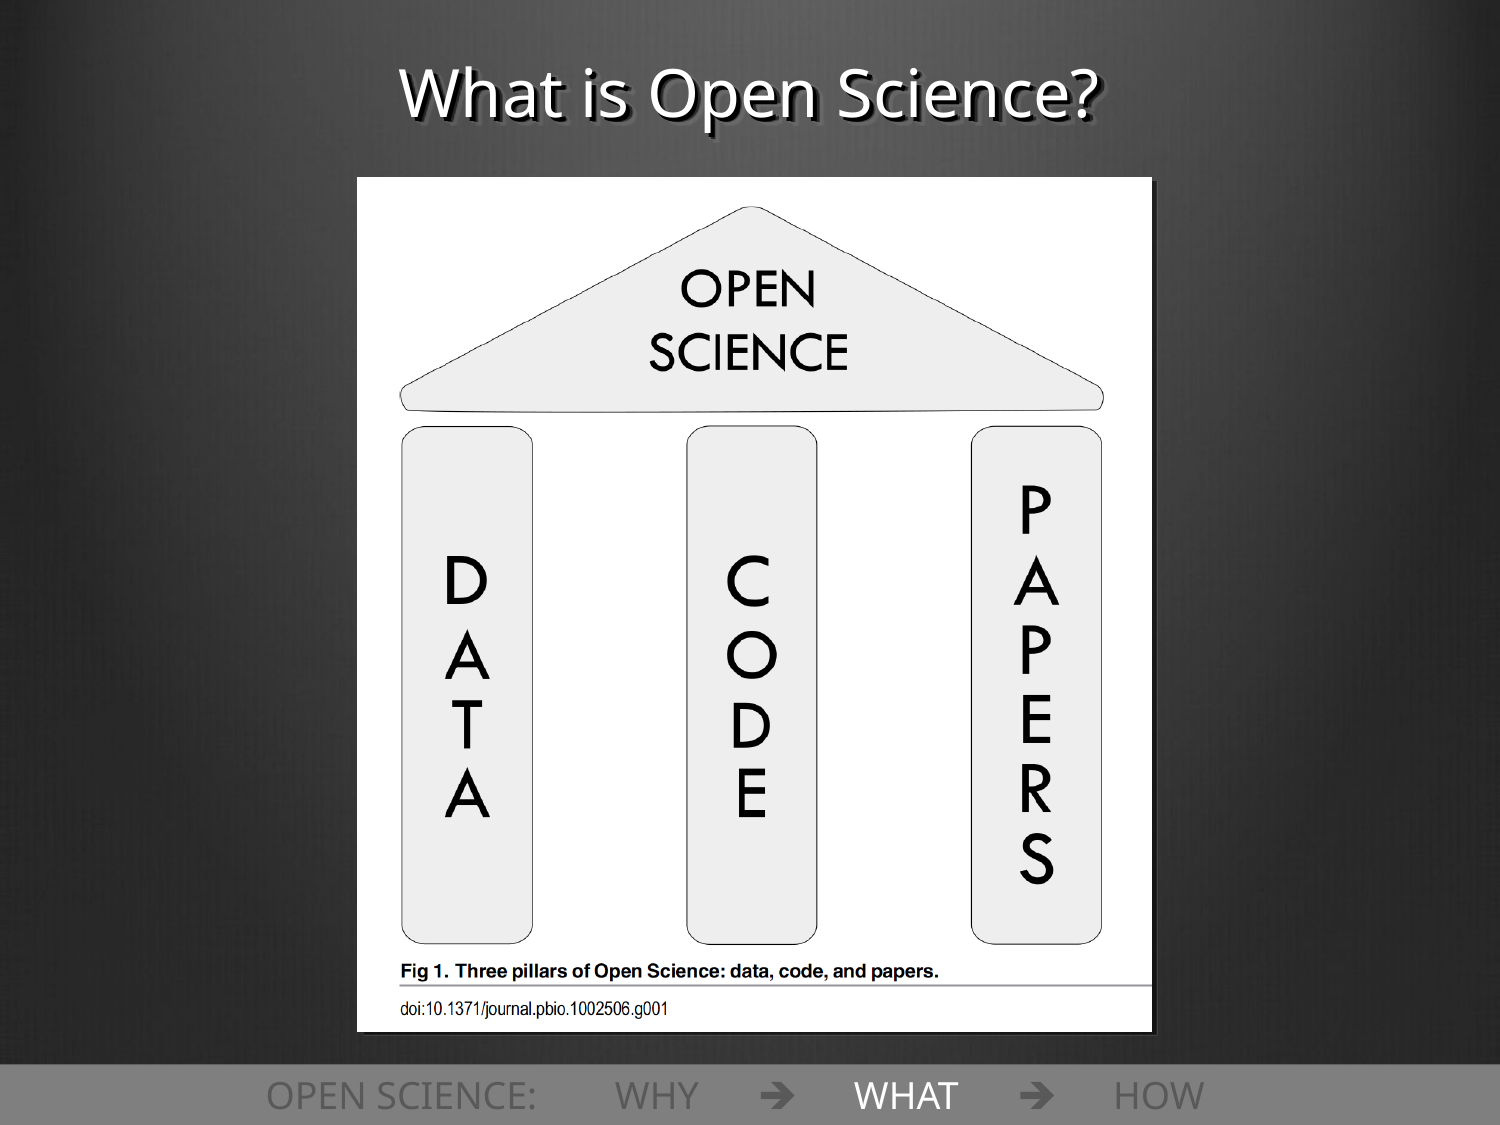

# What is Open Science?
OPEN SCIENCE: WHY  WHAT  HOW